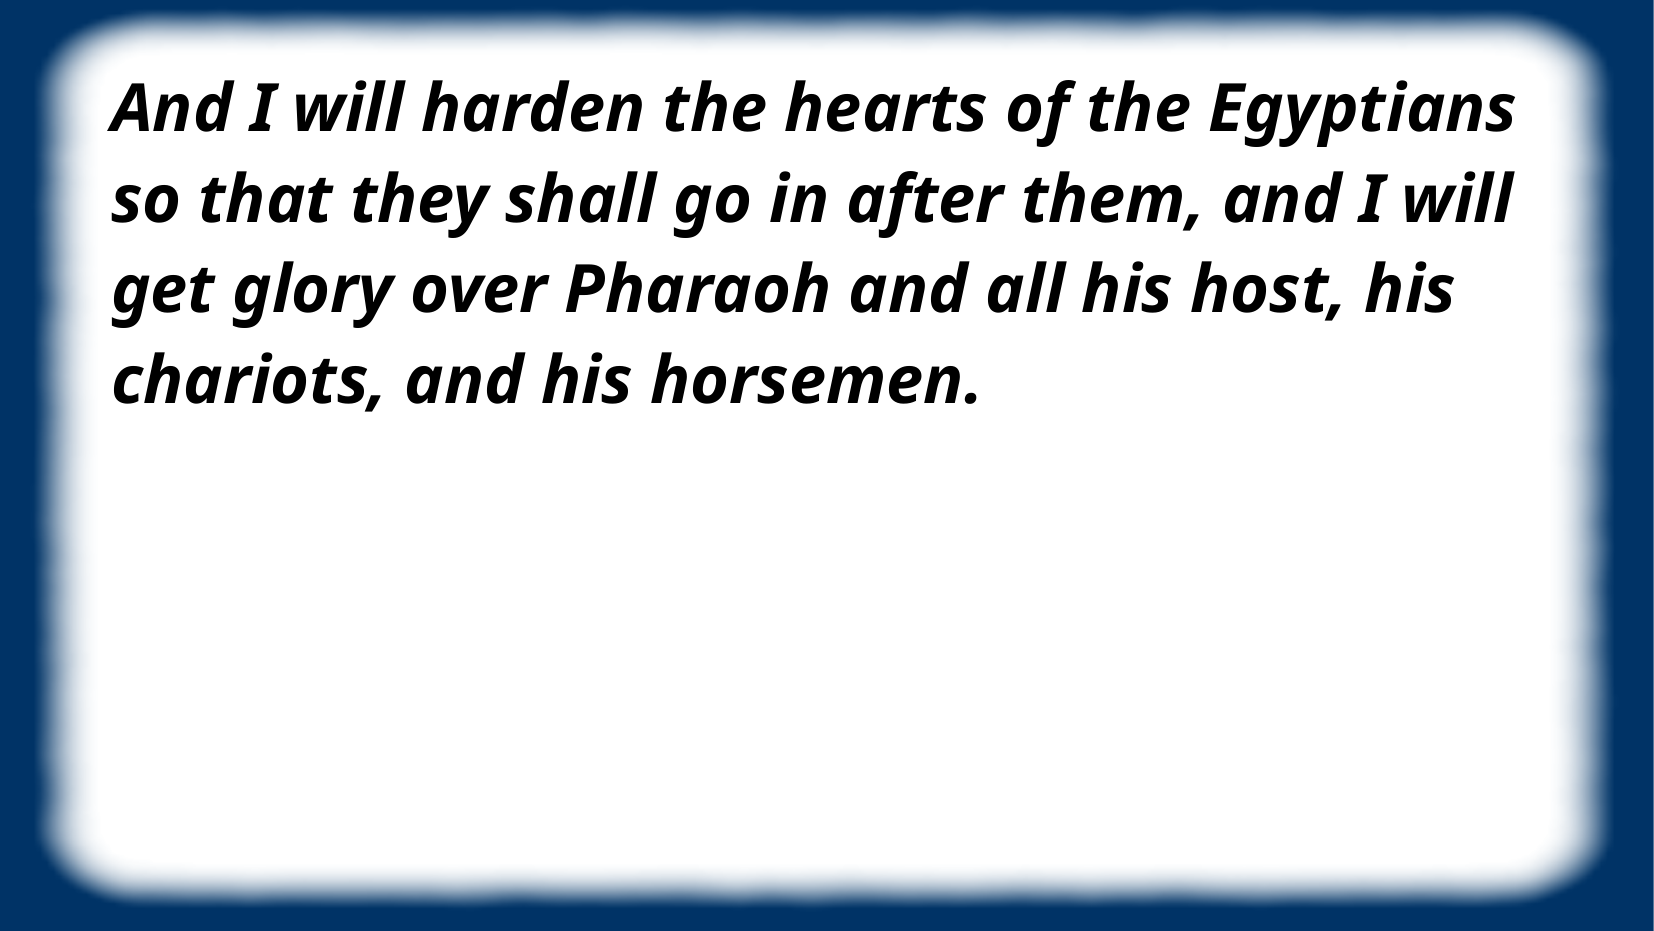

And I will harden the hearts of the Egyptians so that they shall go in after them, and I will get glory over Pharaoh and all his host, his chariots, and his horsemen.